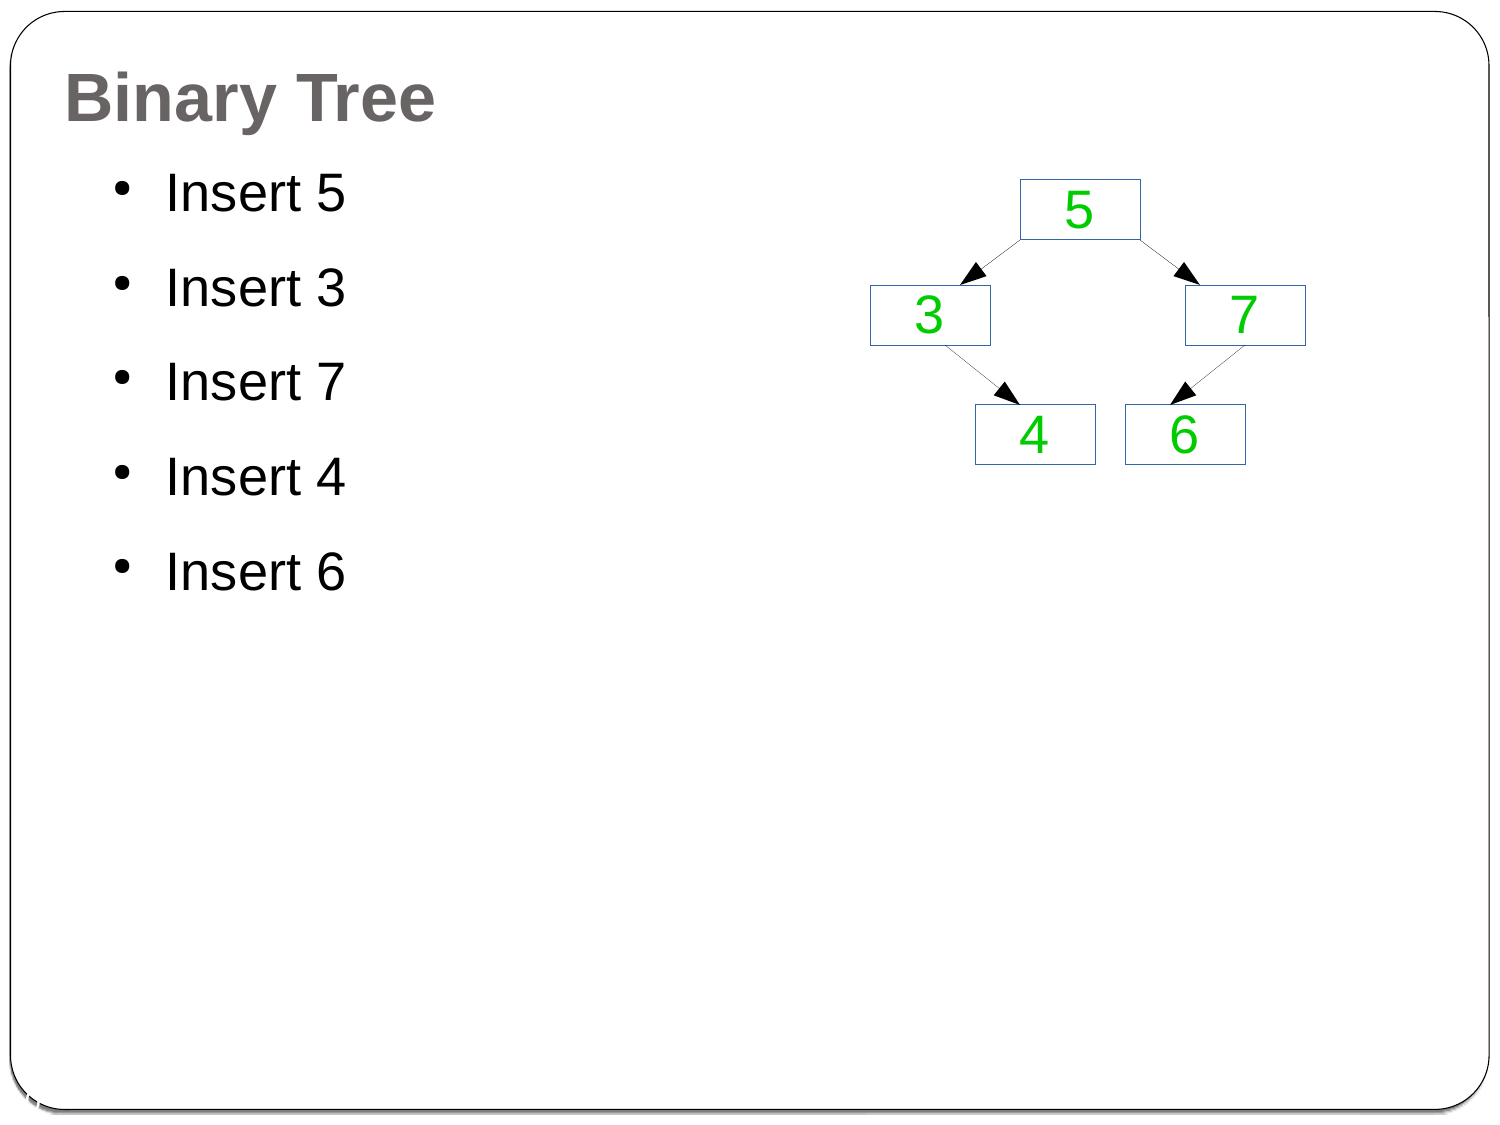

# Binary Tree
Insert 5
Insert 3
Insert 7
Insert 4
Insert 6
5
3
7
4
6